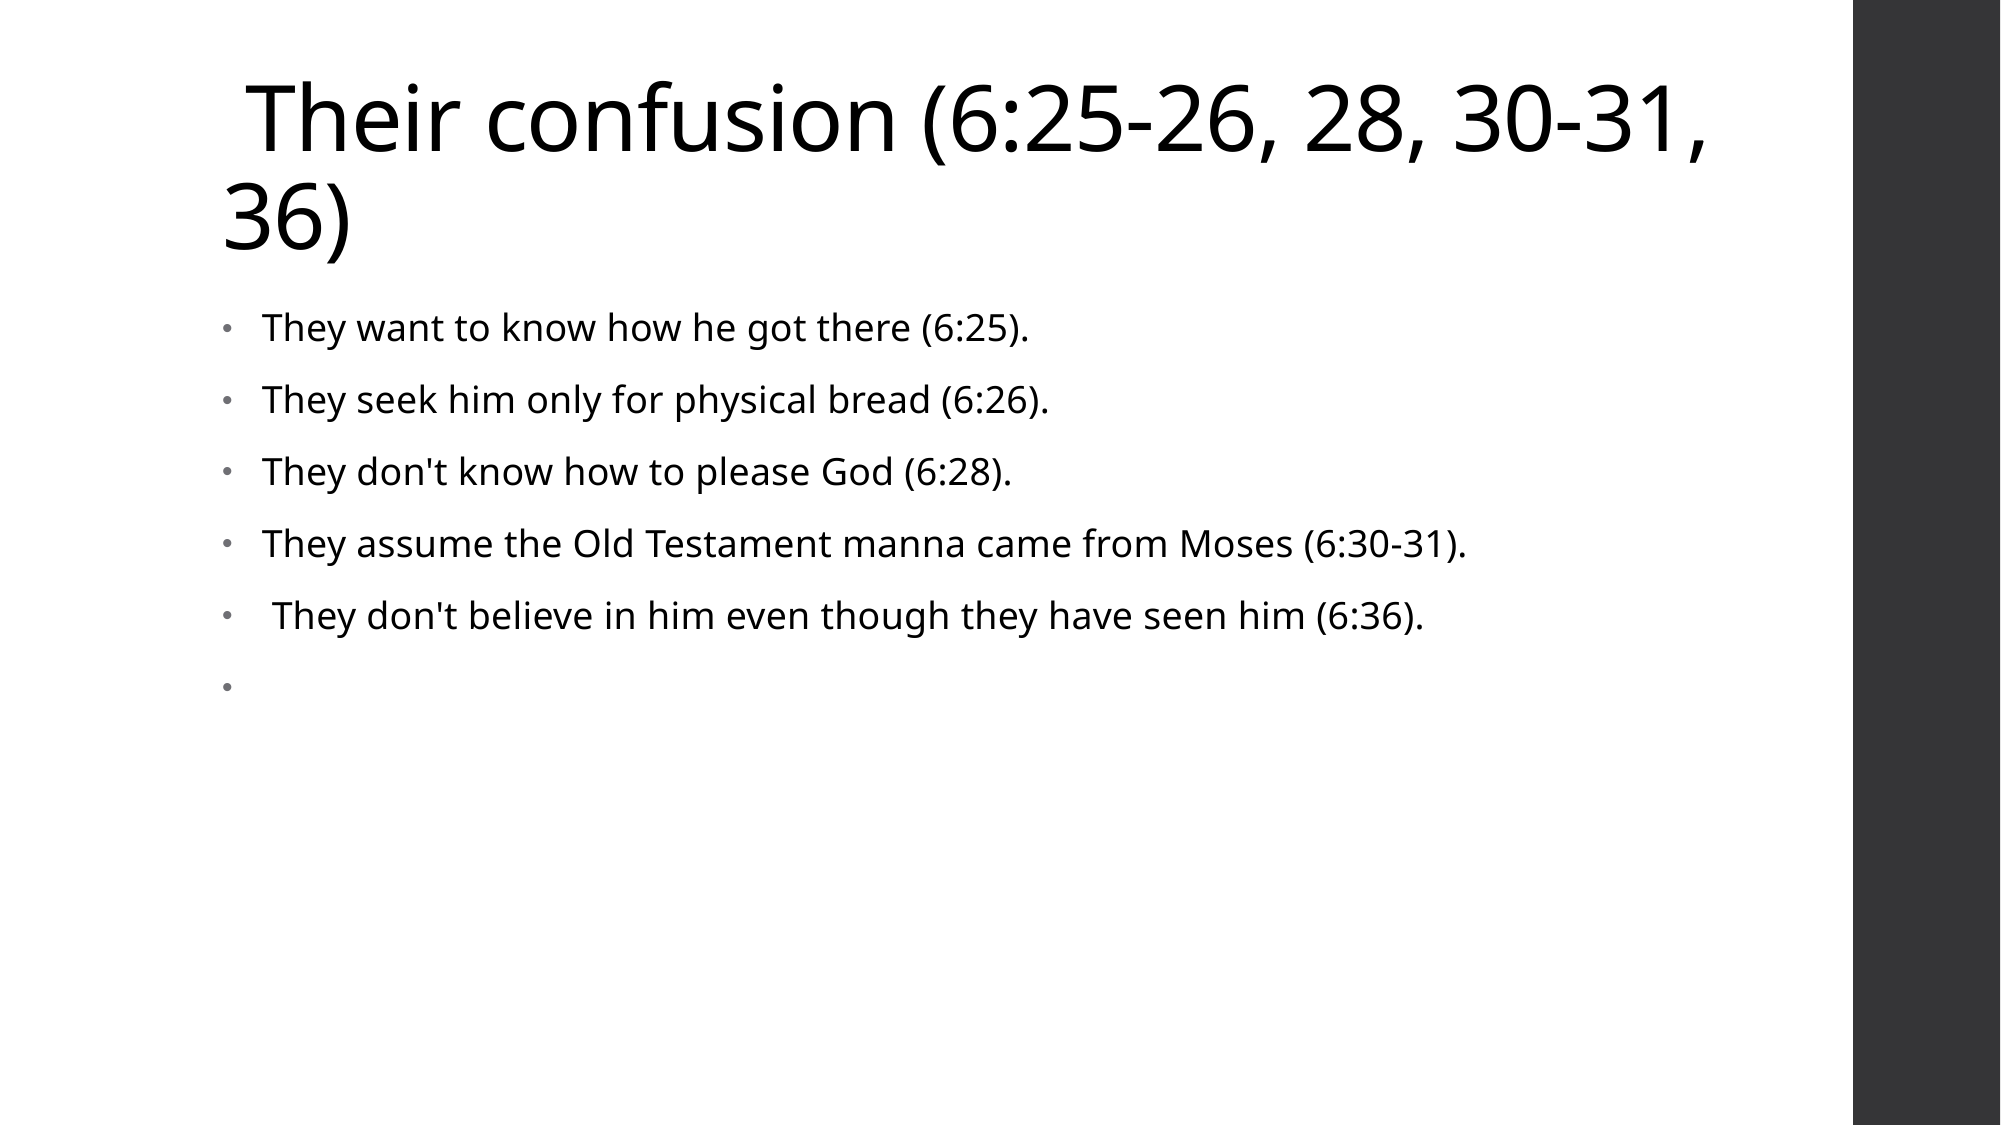

# Their confusion (6:25-26, 28, 30-31, 36)
 They want to know how he got there (6:25).
 They seek him only for physical bread (6:26).
 They don't know how to please God (6:28).
 They assume the Old Testament manna came from Moses (6:30-31).
 They don't believe in him even though they have seen him (6:36).